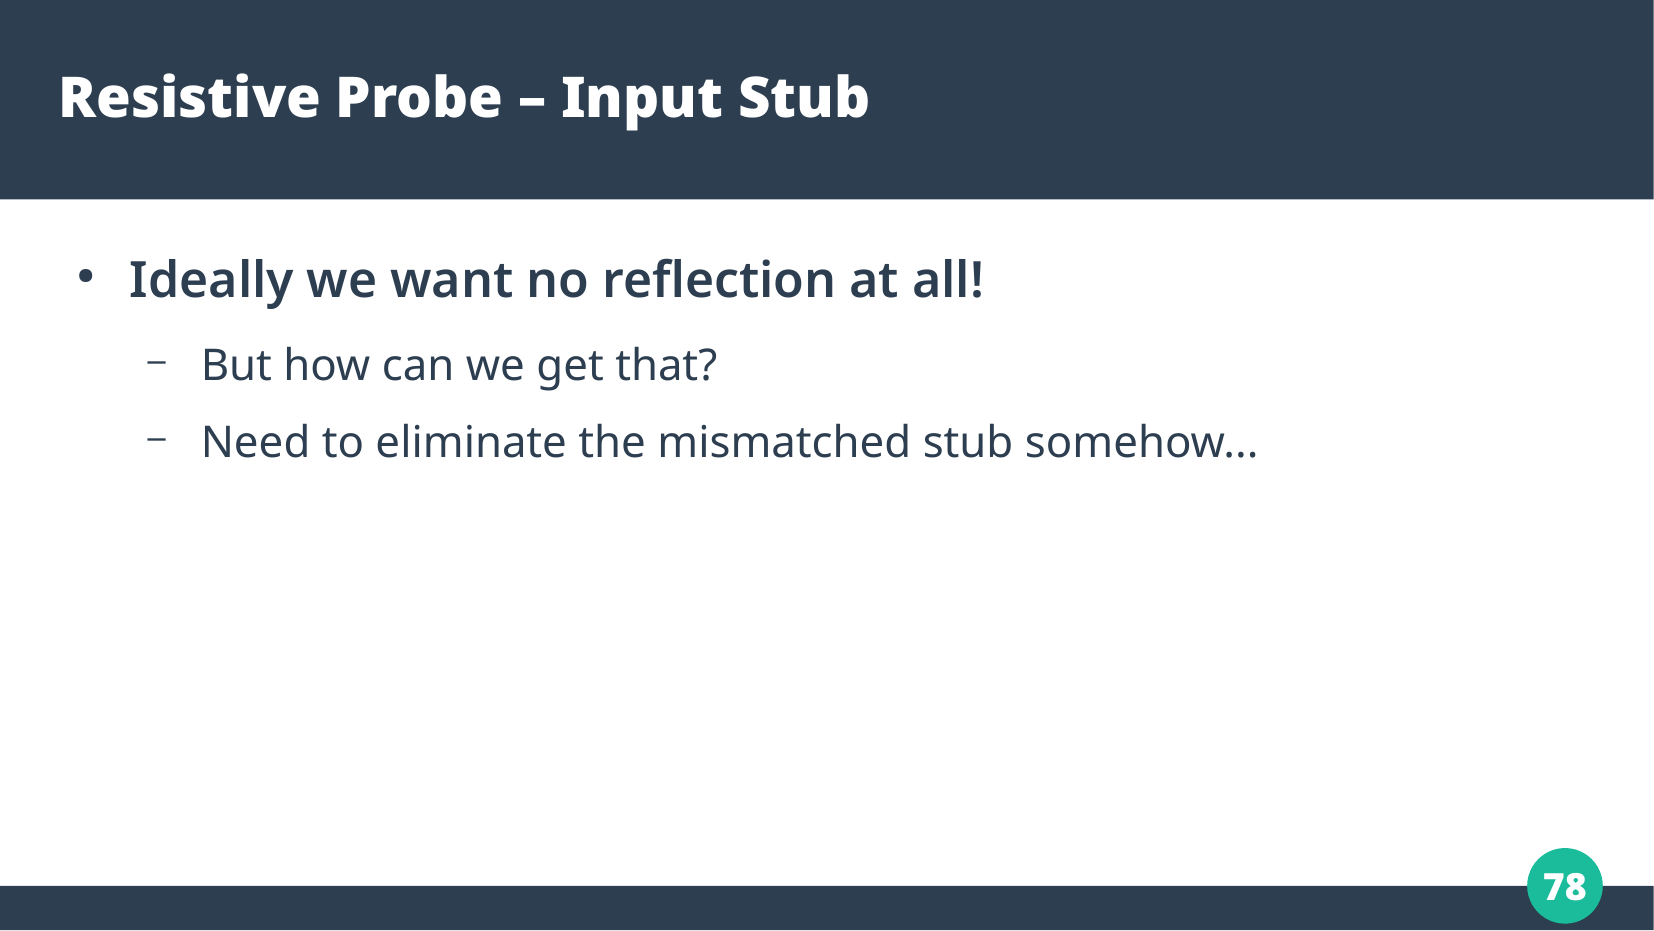

# Resistive Probe – Input Stub
Ideally we want no reflection at all!
But how can we get that?
Need to eliminate the mismatched stub somehow...